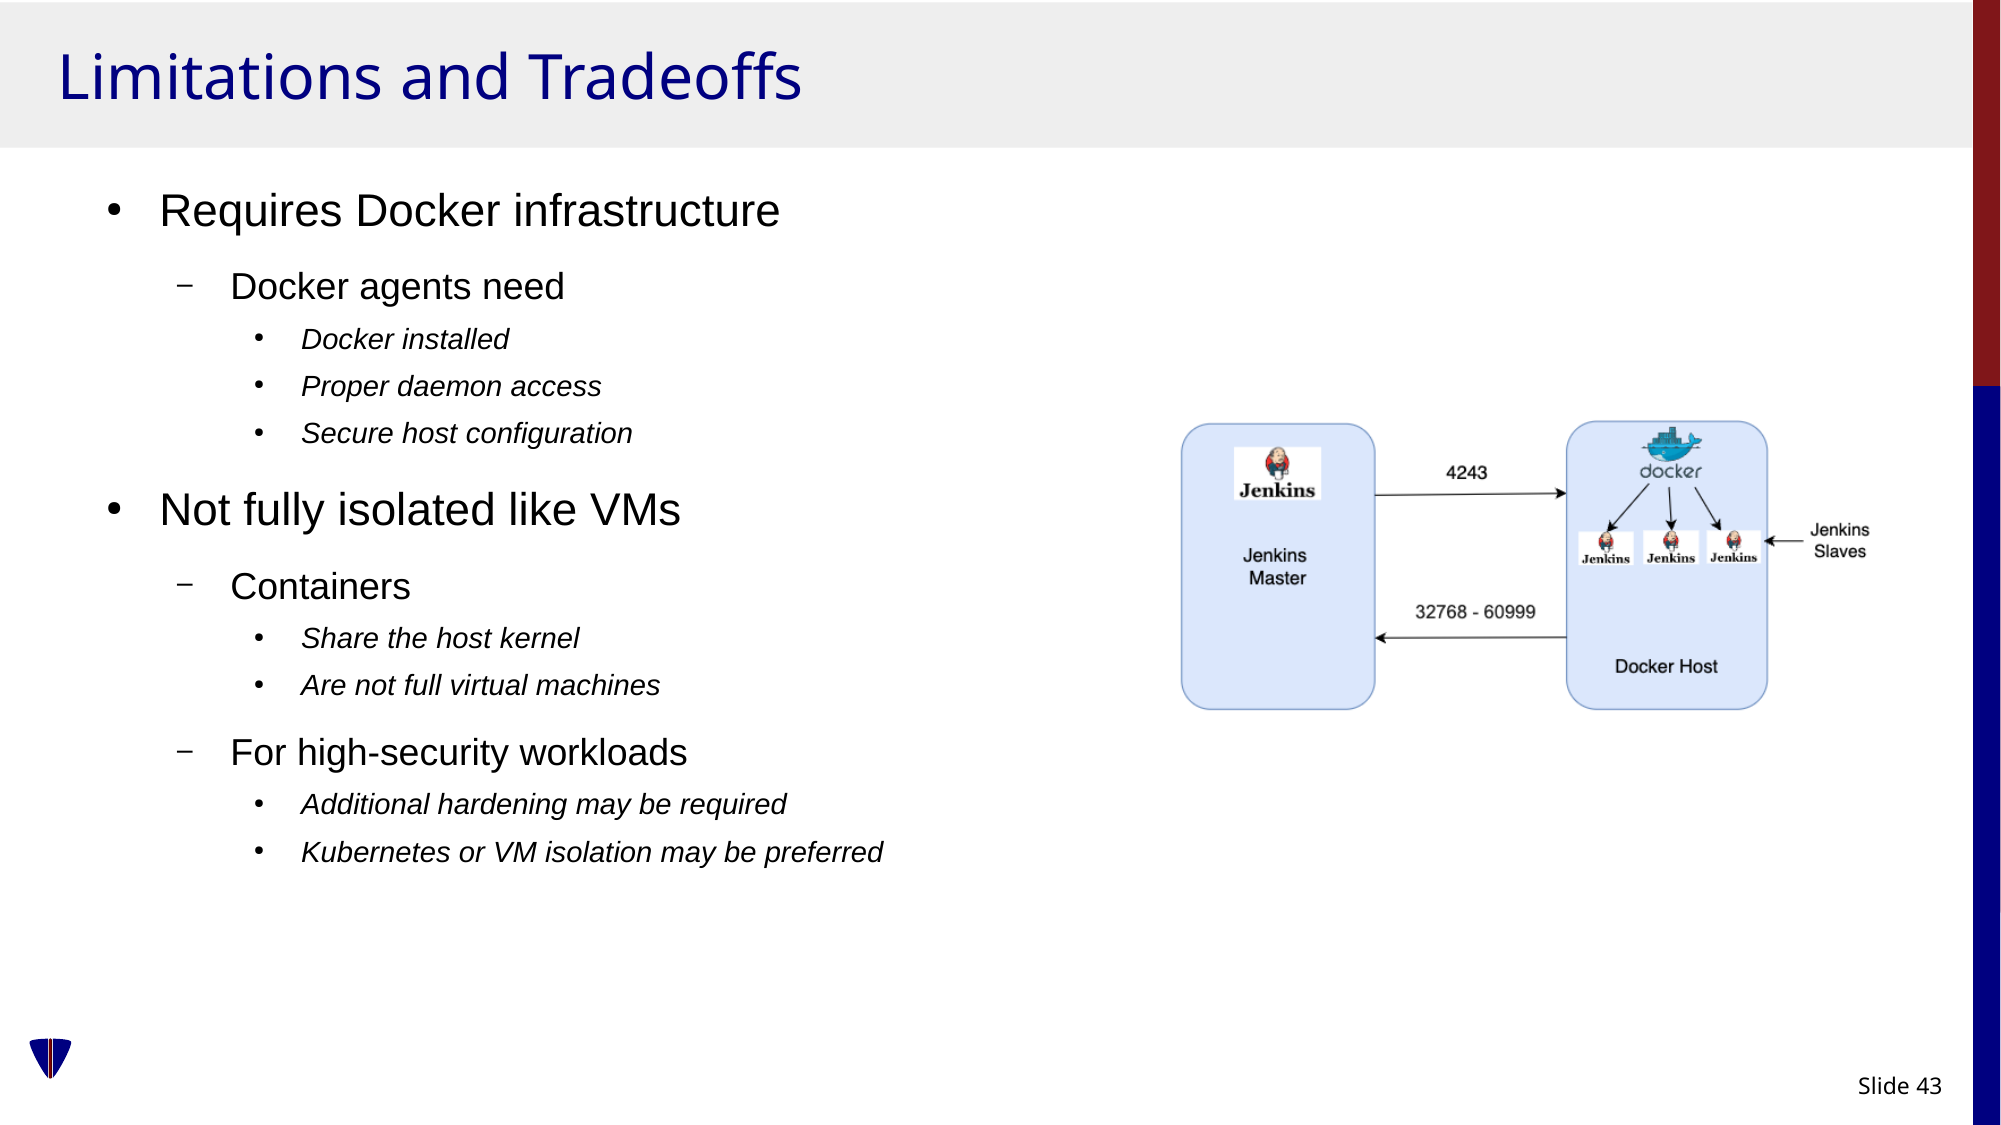

# Limitations and Tradeoffs
Requires Docker infrastructure
Docker agents need
Docker installed
Proper daemon access
Secure host configuration
Not fully isolated like VMs
Containers
Share the host kernel
Are not full virtual machines
For high-security workloads
Additional hardening may be required
Kubernetes or VM isolation may be preferred